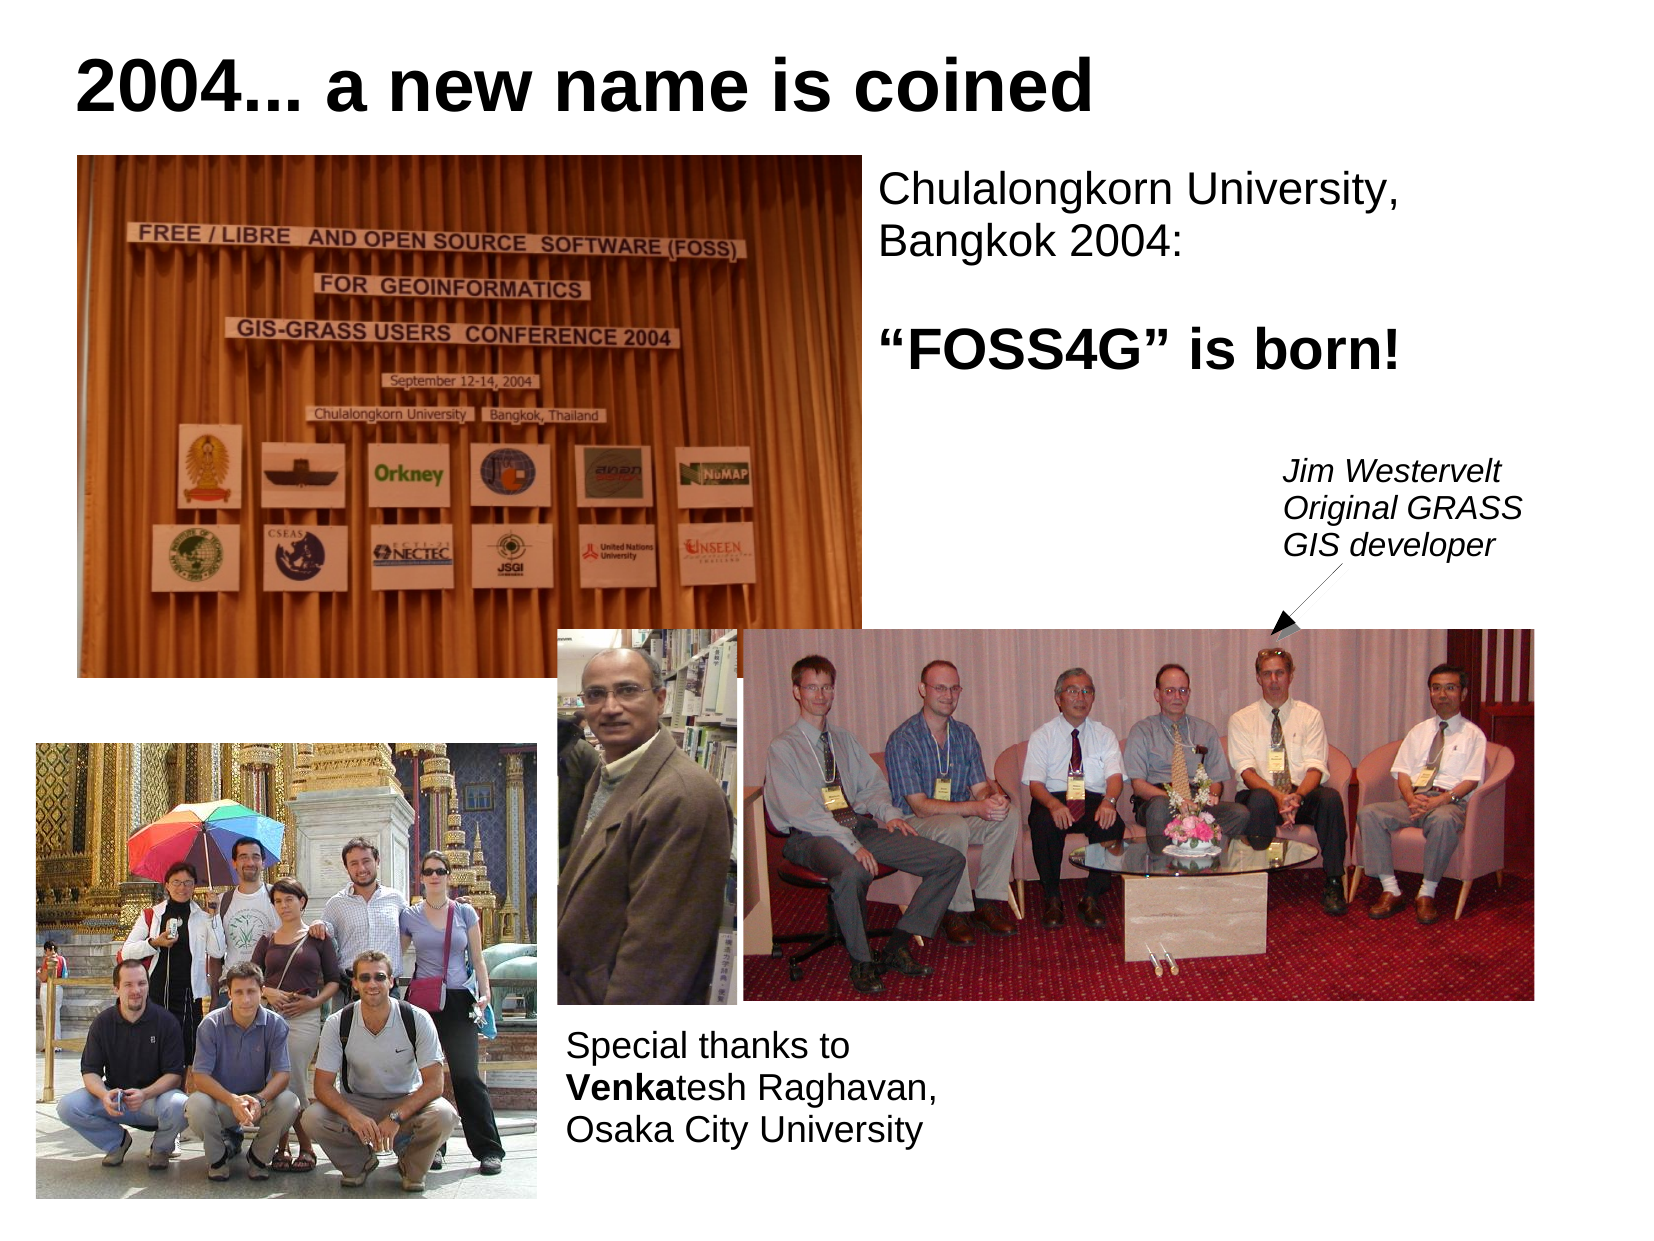

2004... a new name is coined
Chulalongkorn University,
Bangkok 2004:
“FOSS4G” is born!
Jim Westervelt
Original GRASS
GIS developer
Special thanks to
Venkatesh Raghavan,
Osaka City University